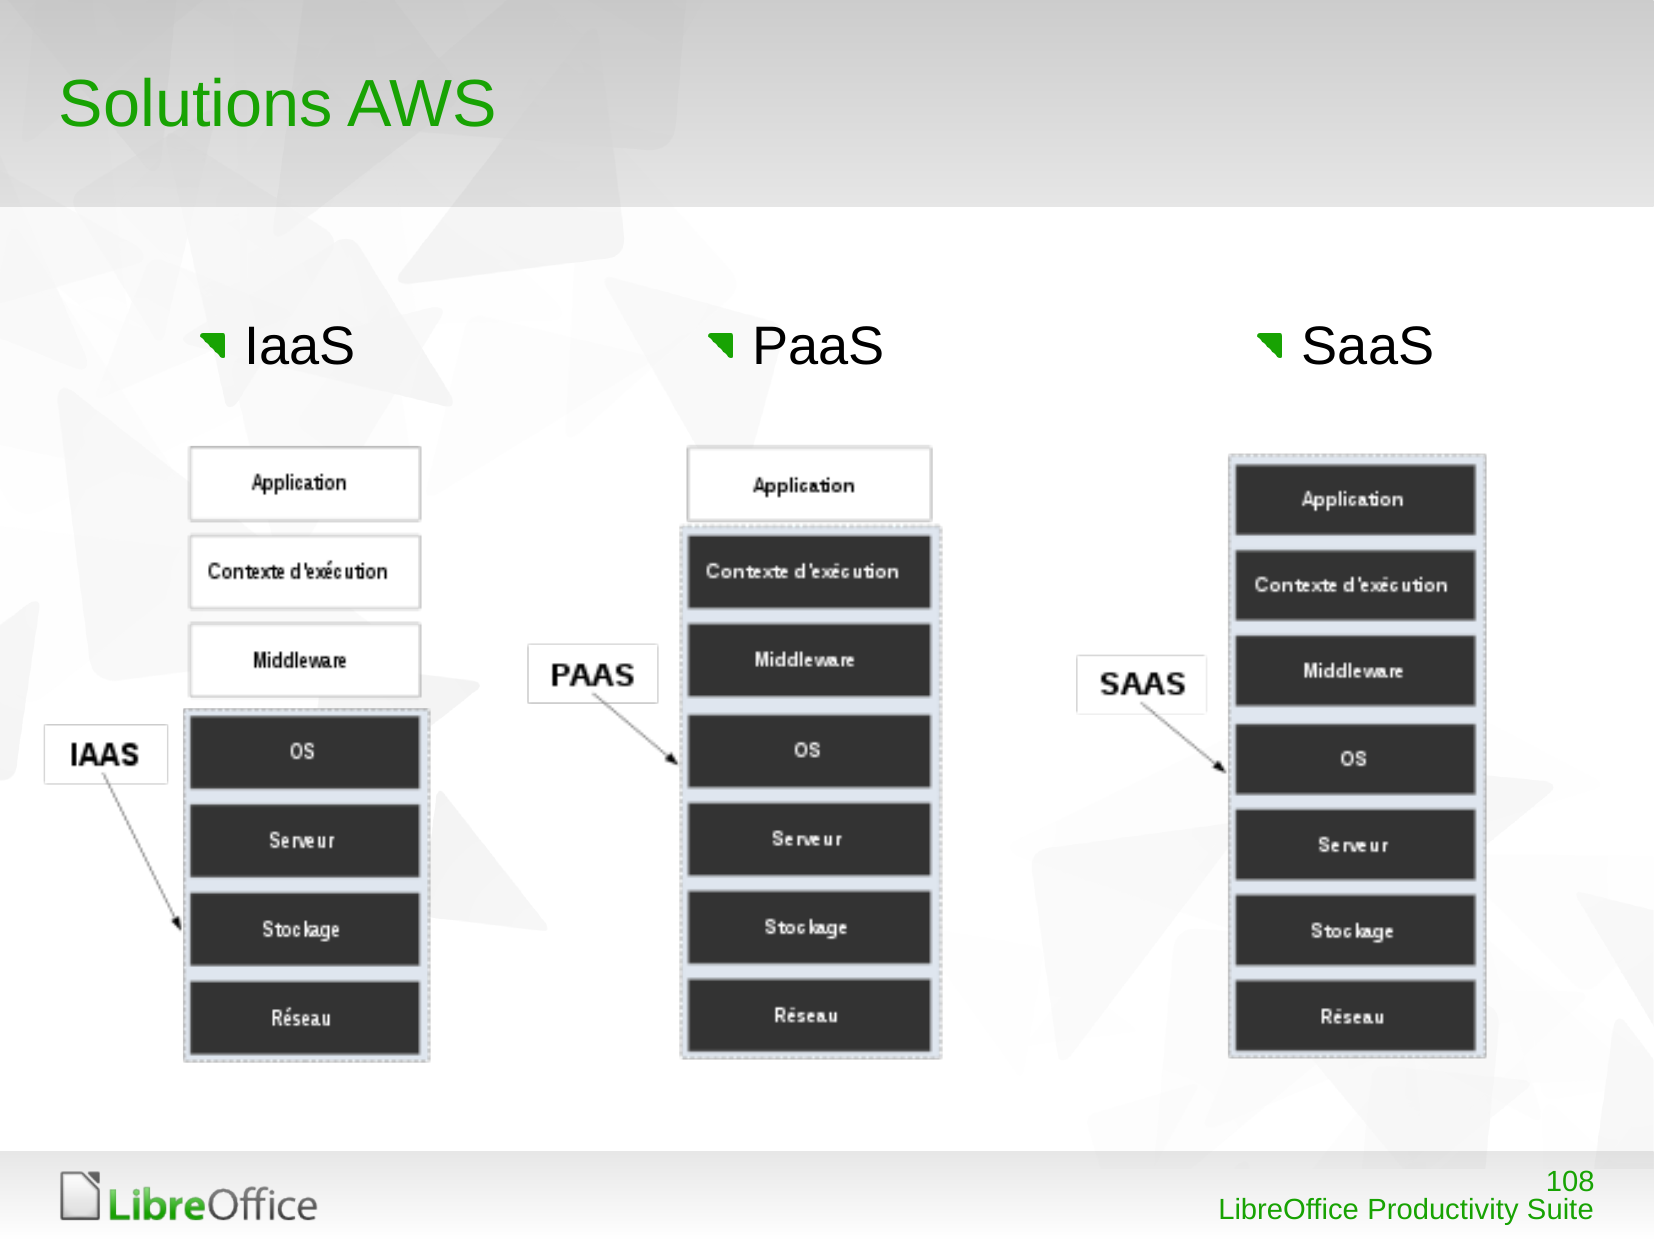

# Solutions AWS
IaaS
PaaS
SaaS
108
LibreOffice Productivity Suite